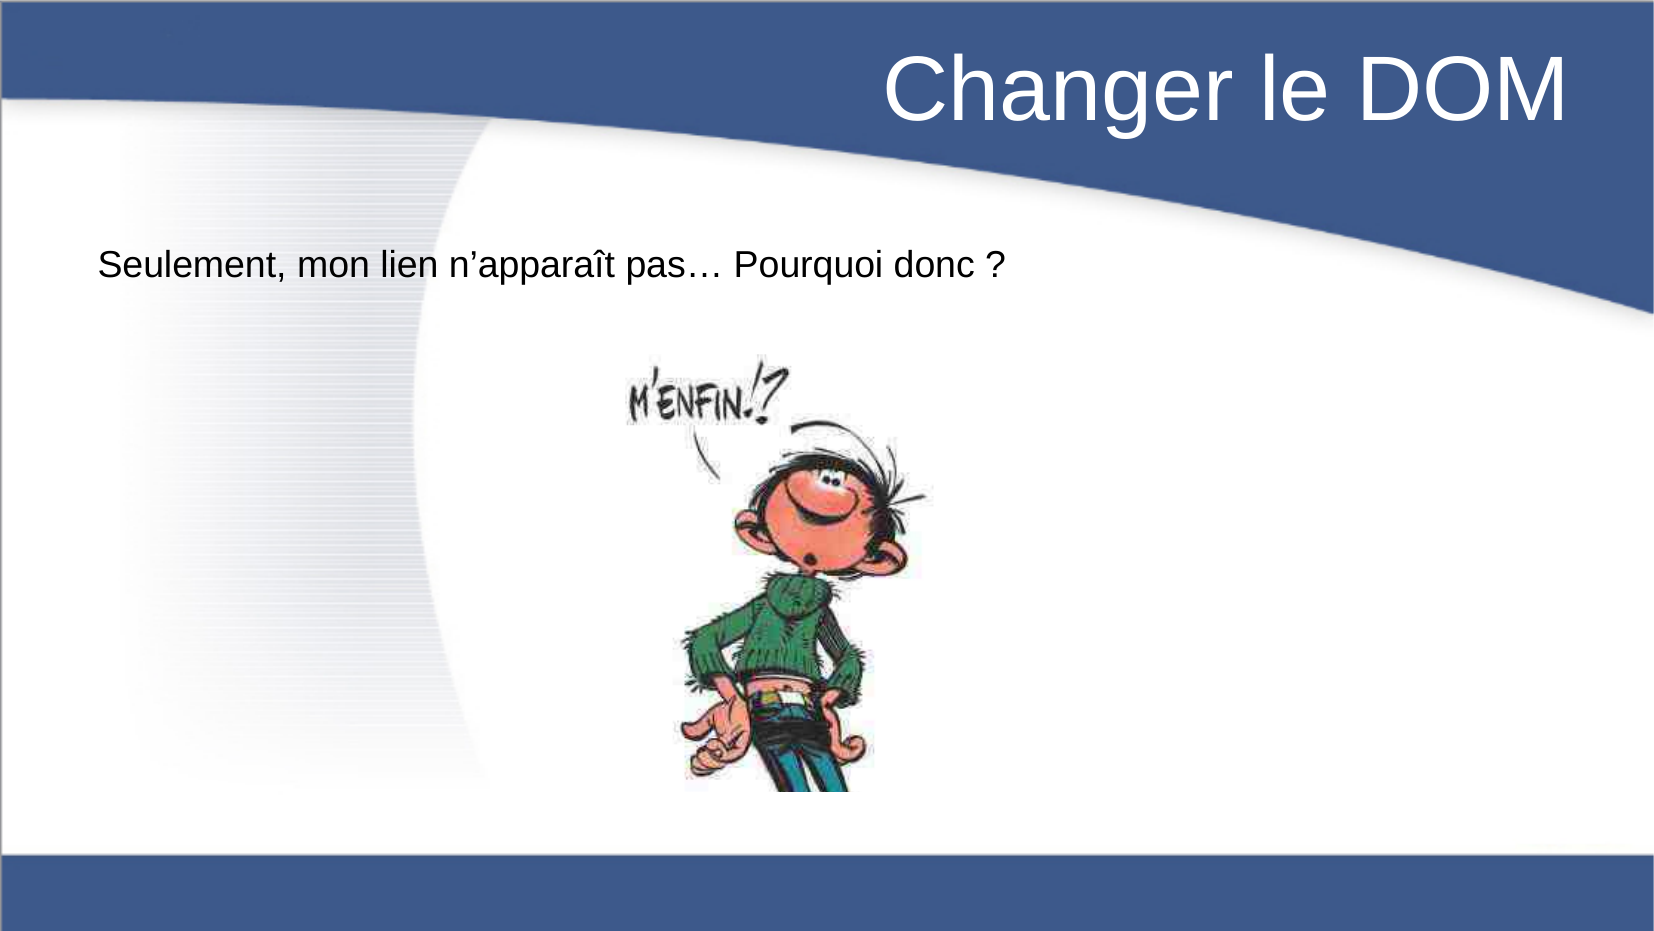

# Changer le DOM
Seulement, mon lien n’apparaît pas… Pourquoi donc ?